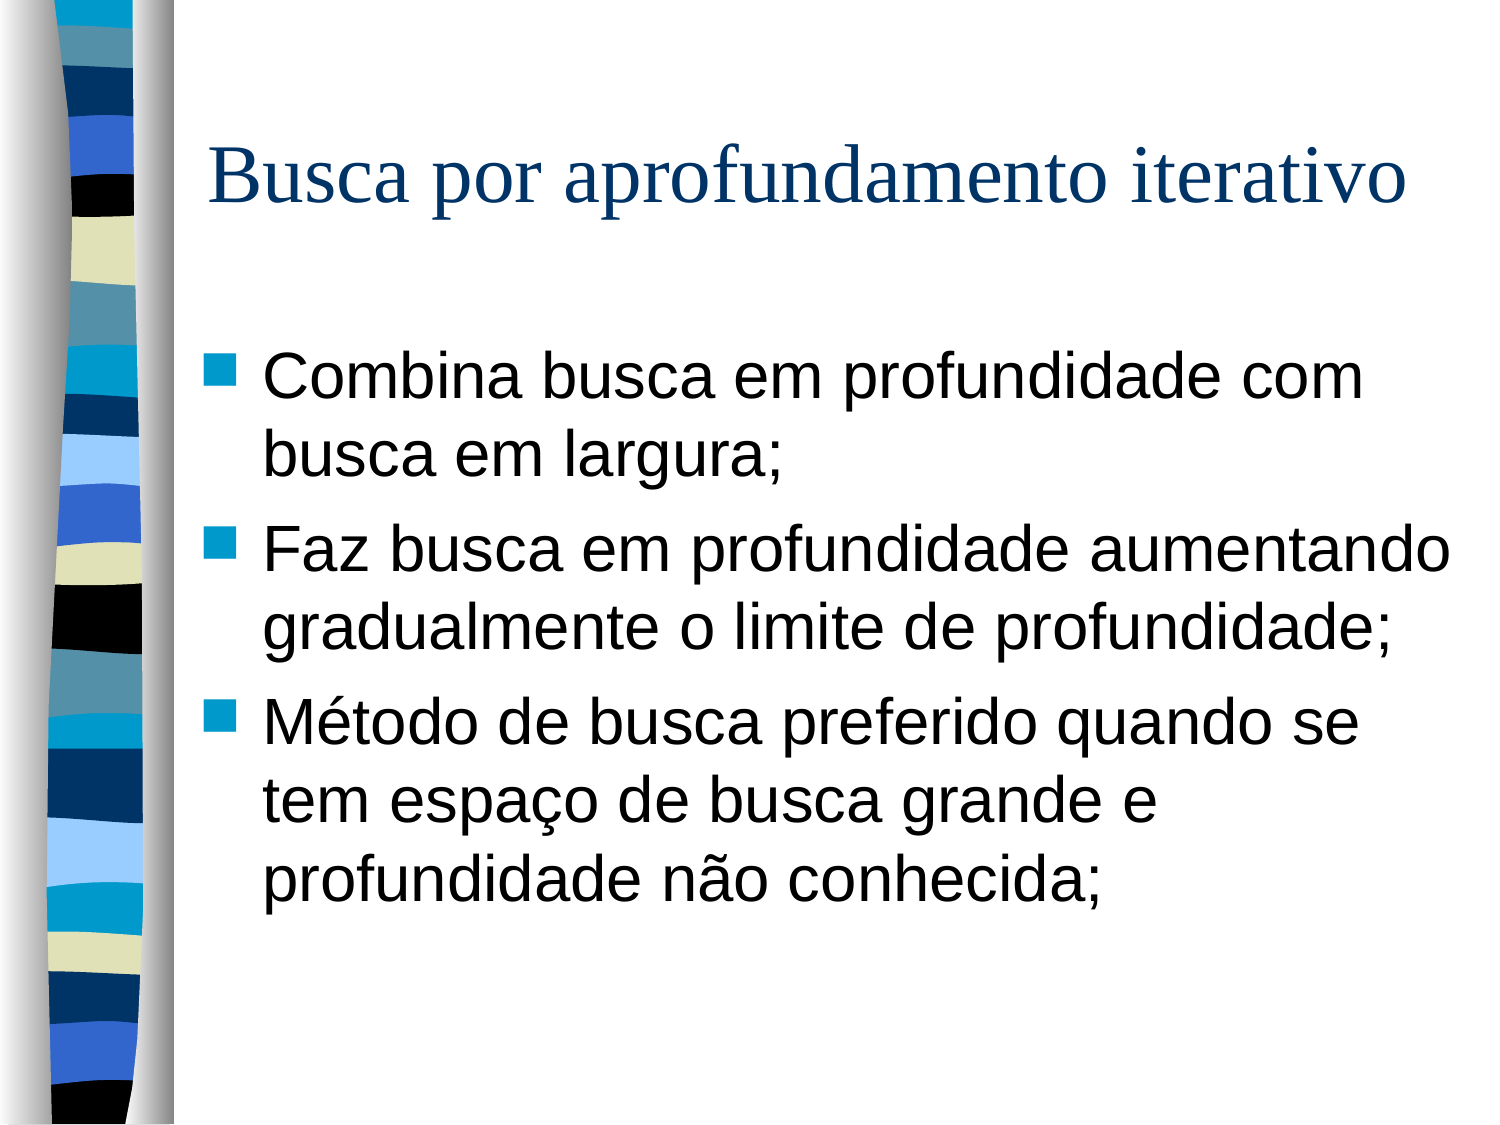

# Busca por aprofundamento iterativo
Combina busca em profundidade com busca em largura;
Faz busca em profundidade aumentando gradualmente o limite de profundidade;
Método de busca preferido quando se tem espaço de busca grande e profundidade não conhecida;